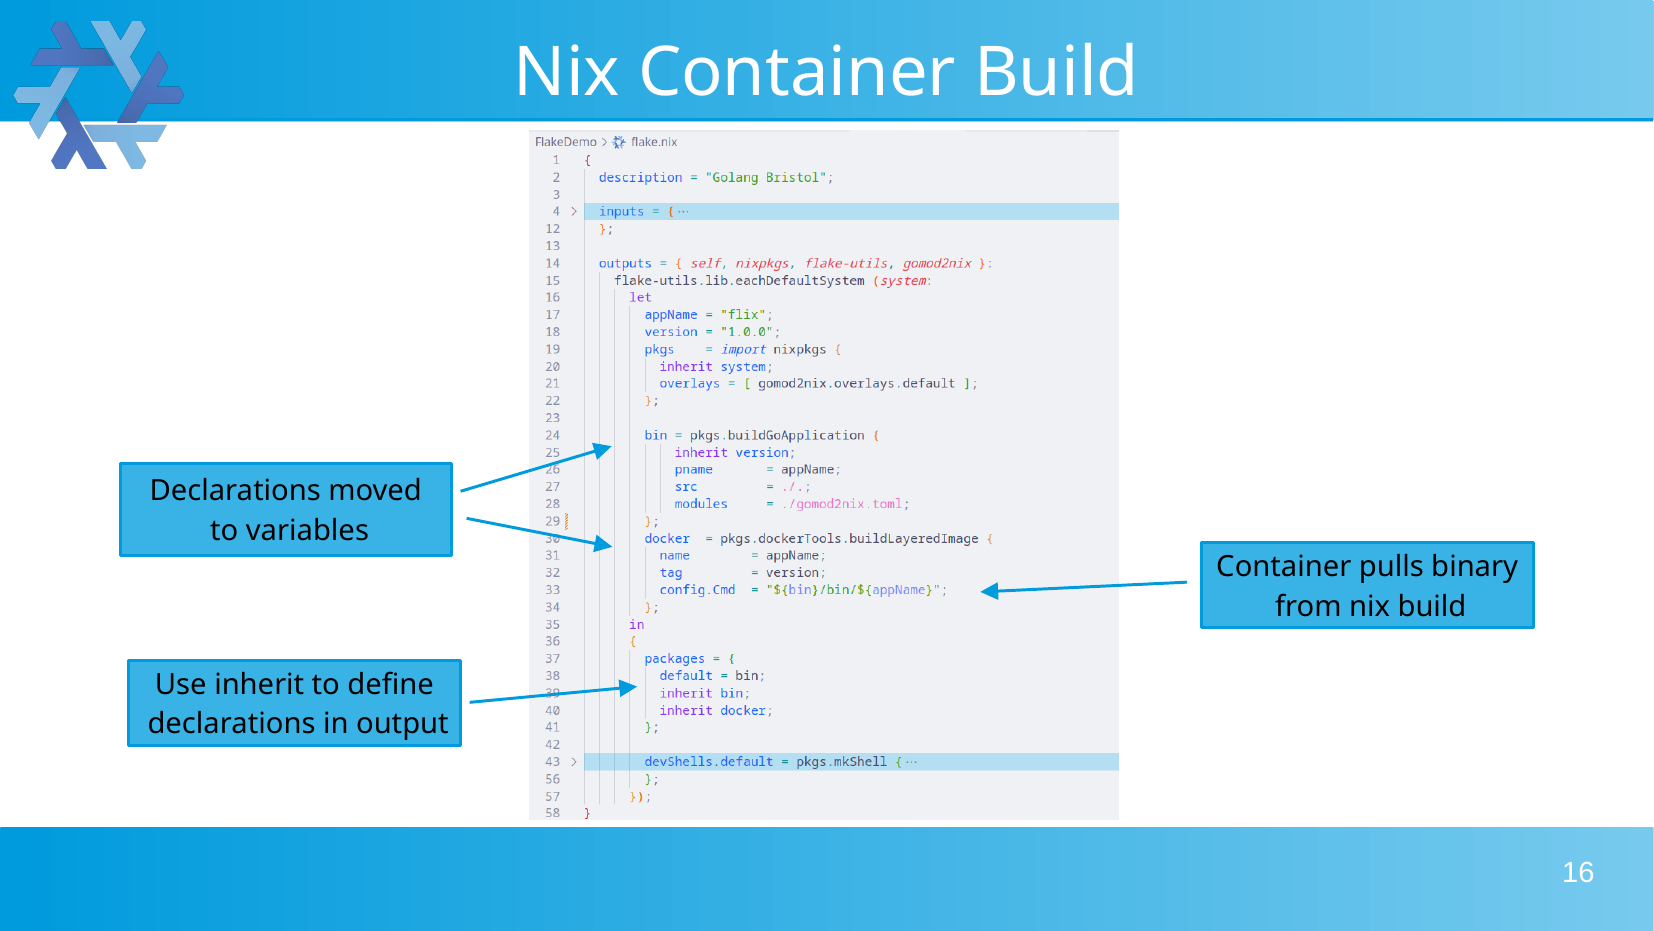

# Nix Container Build
Declarations moved
 to variables
Container pulls binary
 from nix build
Use inherit to define
 declarations in output
16